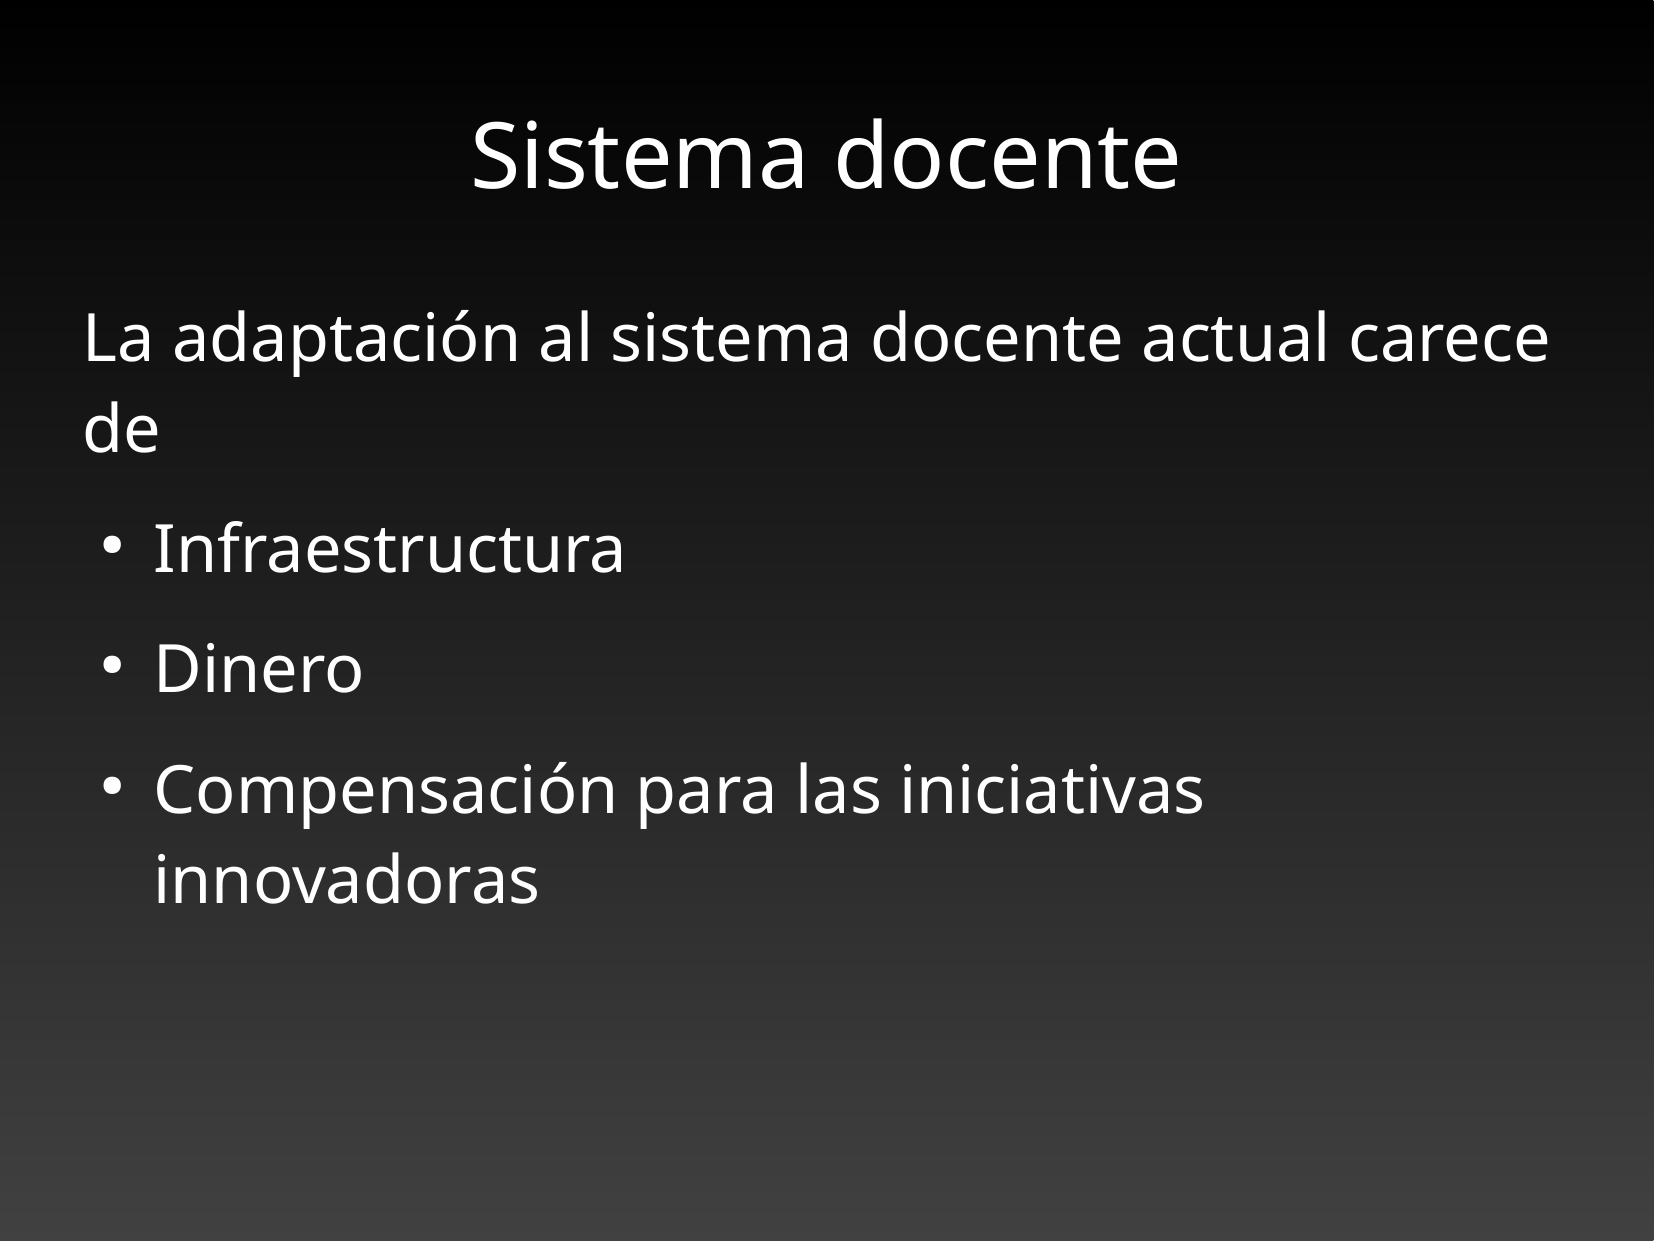

# Sistema docente
La adaptación al sistema docente actual carece de
Infraestructura
Dinero
Compensación para las iniciativas innovadoras